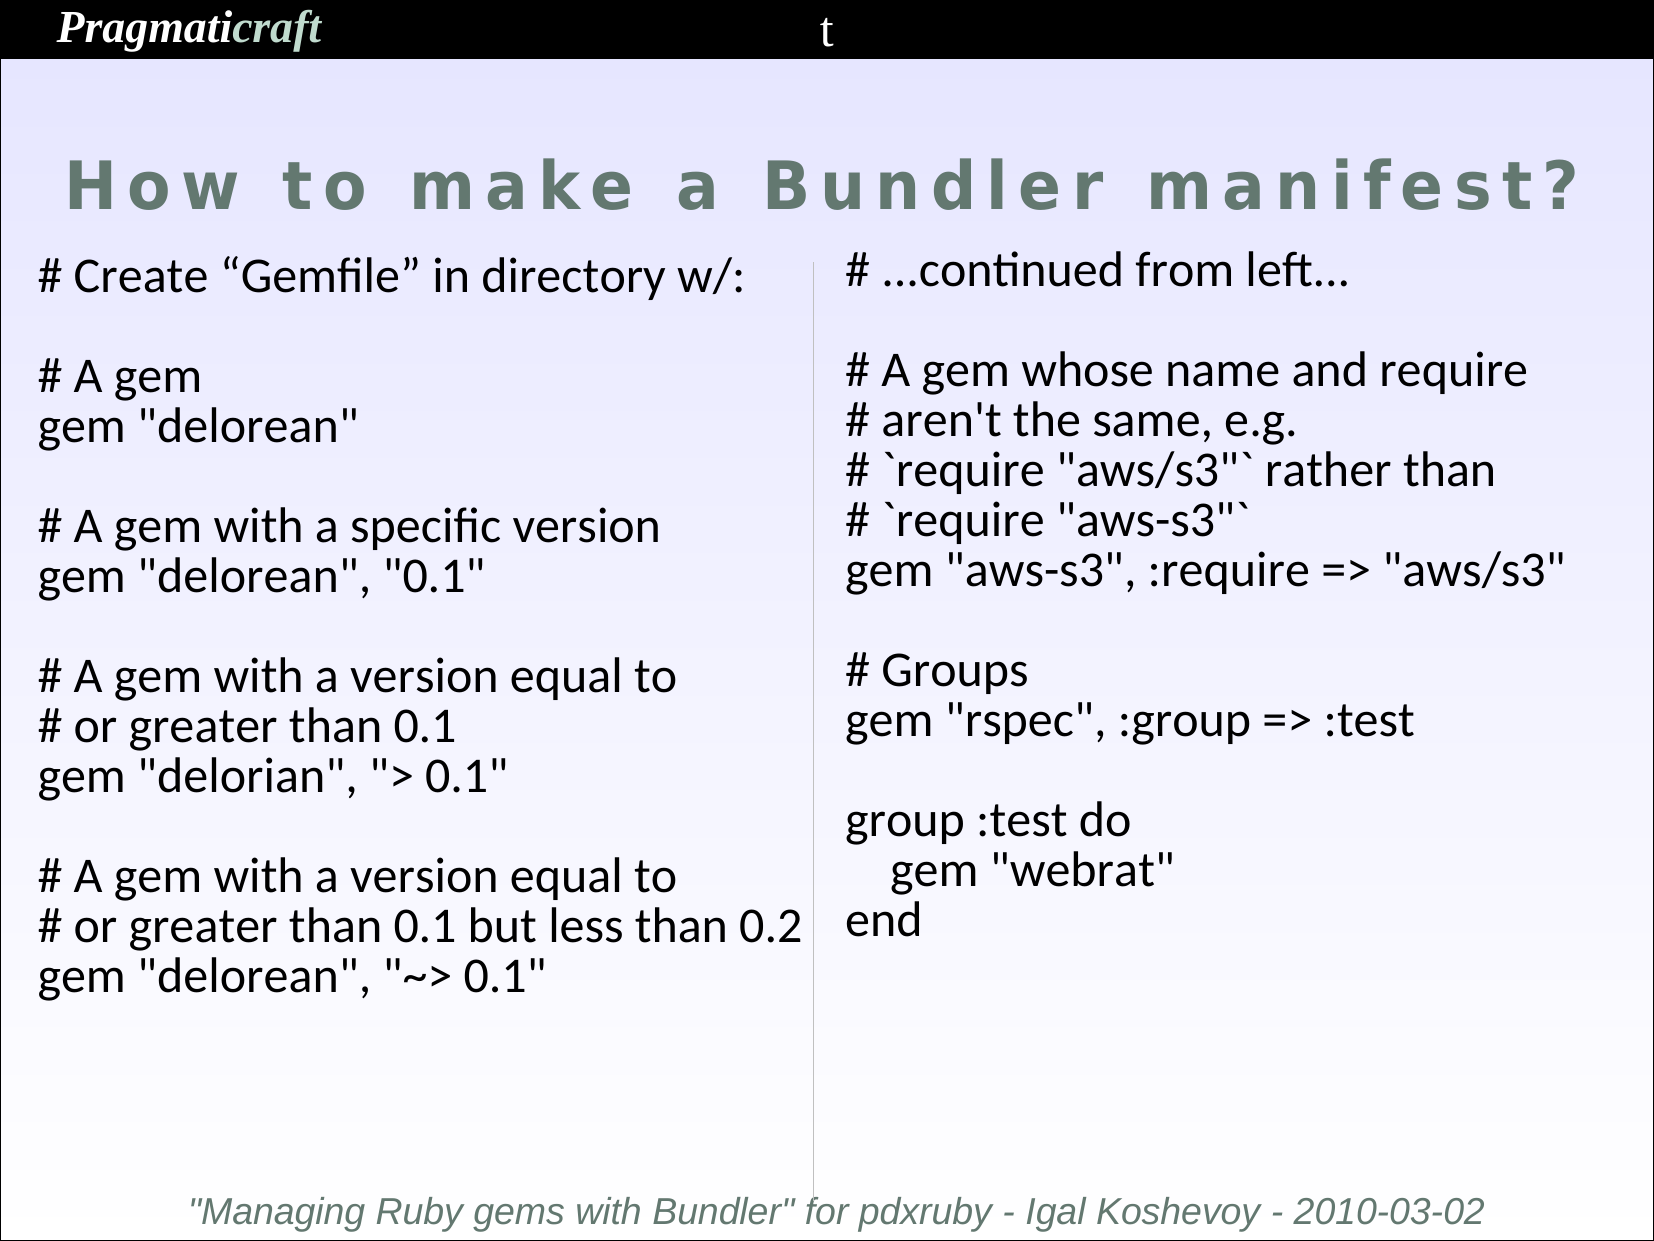

# How to make a Bundler manifest?
# ...continued from left...
# A gem whose name and require
# aren't the same, e.g.
# `require "aws/s3"` rather than
# `require "aws-s3"`
gem "aws-s3", :require => "aws/s3"
# Groups
gem "rspec", :group => :test
group :test do
 gem "webrat"
end
# Create “Gemfile” in directory w/:
# A gem
gem "delorean"
# A gem with a specific version
gem "delorean", "0.1"
# A gem with a version equal to
# or greater than 0.1
gem "delorian", "> 0.1"
# A gem with a version equal to
# or greater than 0.1 but less than 0.2
gem "delorean", "~> 0.1"